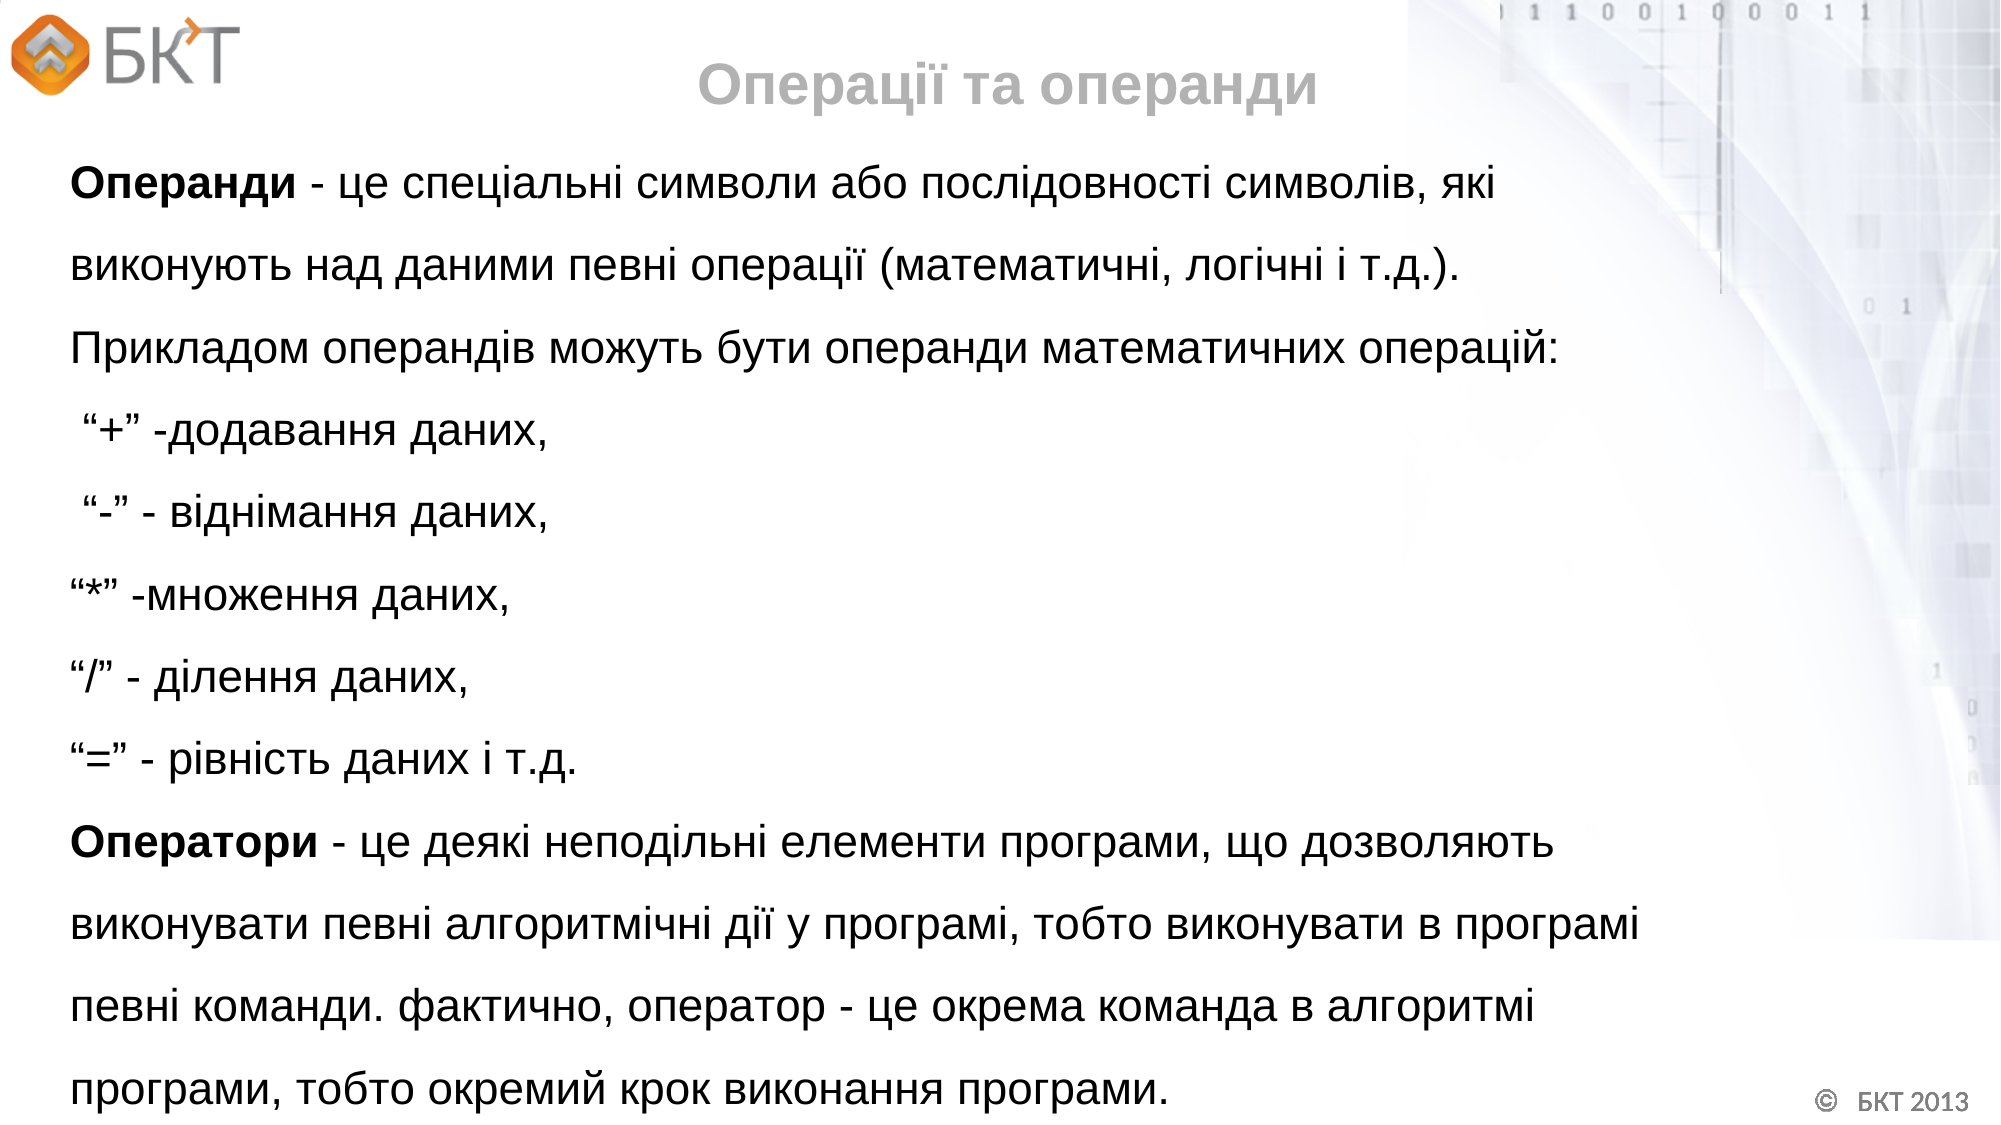

Операції та операнди
Операнди - це спеціальні символи або послідовності символів, які
виконують над даними певні операції (математичні, логічні і т.д.).
Прикладом операндів можуть бути операнди математичних операцій:
 “+” -додавання даних,
 “-” - віднімання даних,
“*” -множення даних,
“/” - ділення даних,
“=” - рівність даних і т.д.
Оператори - це деякі неподільні елементи програми, що дозволяють
виконувати певні алгоритмічні дії у програмі, тобто виконувати в програмі
певні команди. фактично, оператор - це окрема команда в алгоритмі
програми, тобто окремий крок виконання програми.
БКТ 2013
БКТ 2013
БКТ 2013
БКТ 2013
БКТ 2013